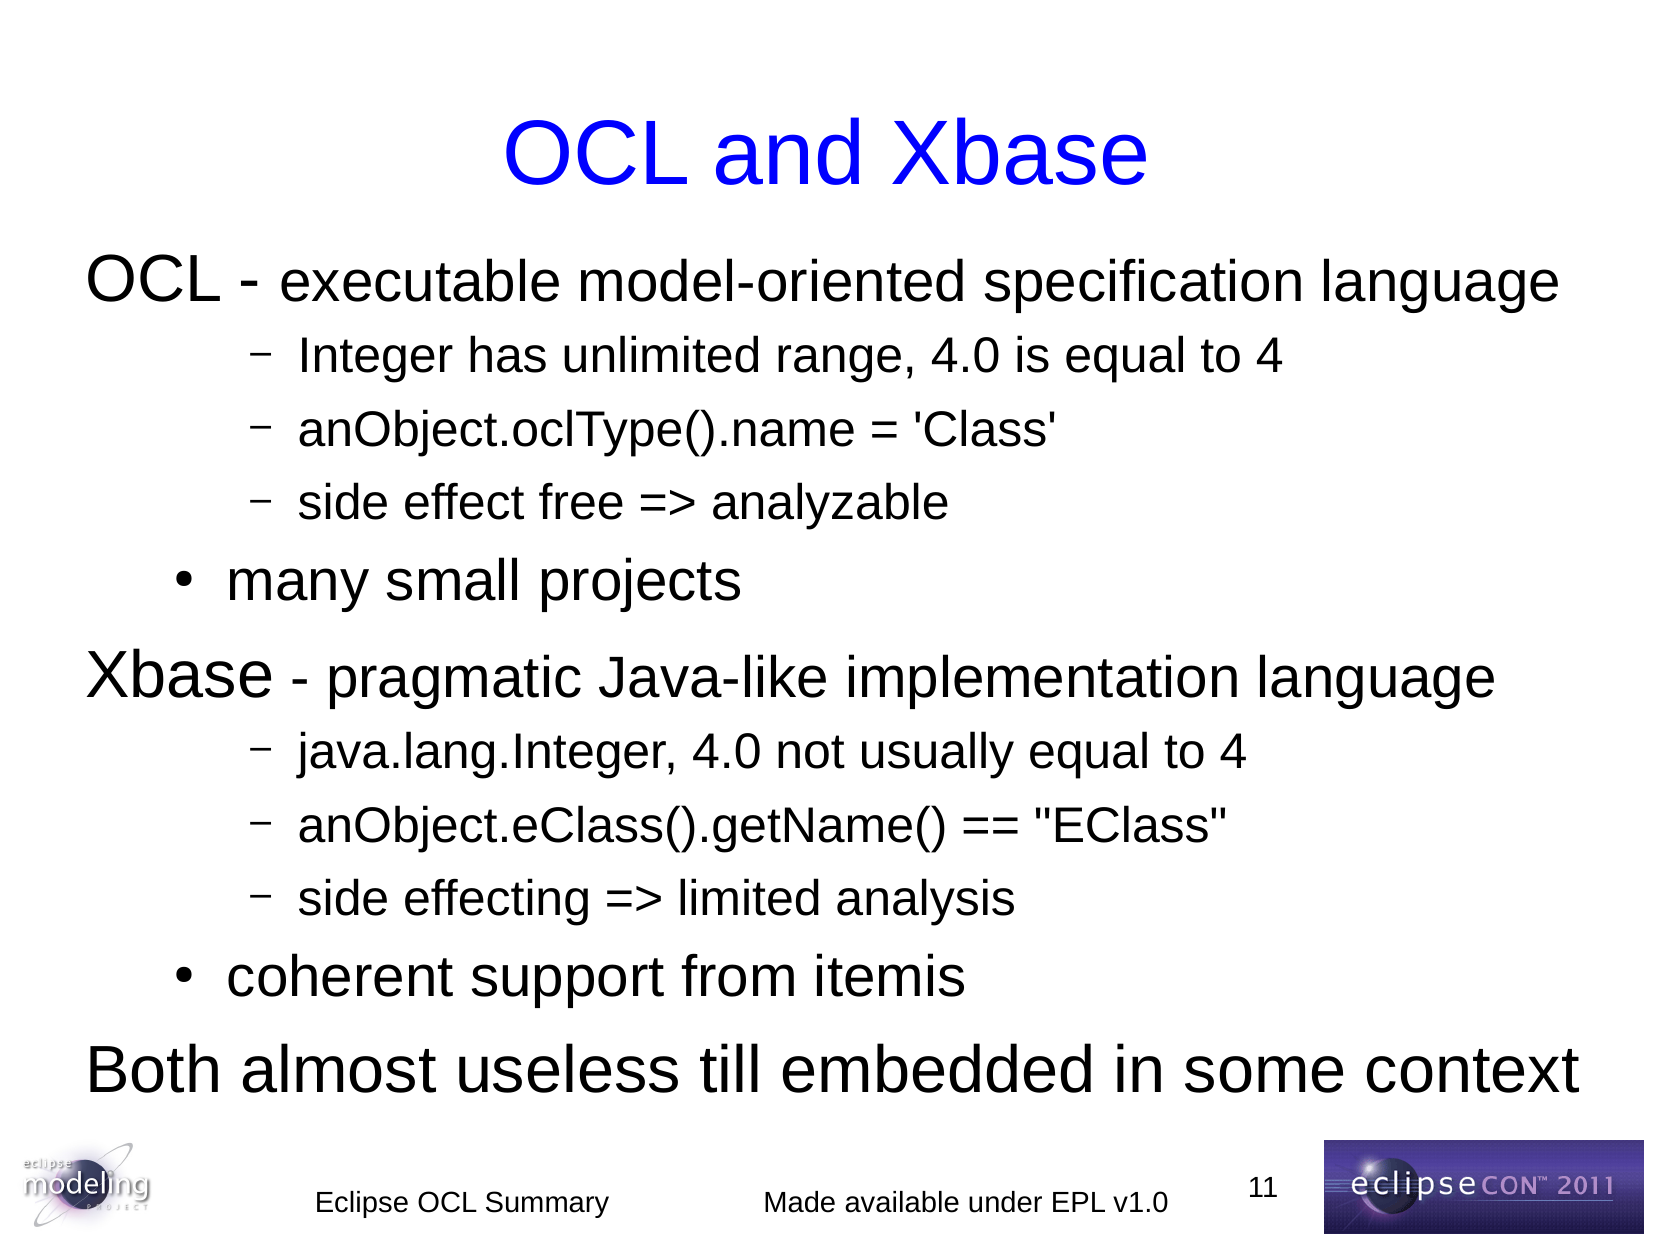

# OCL and Xbase
OCL - executable model-oriented specification language
Integer has unlimited range, 4.0 is equal to 4
anObject.oclType().name = 'Class'
side effect free => analyzable
many small projects
Xbase - pragmatic Java-like implementation language
java.lang.Integer, 4.0 not usually equal to 4
anObject.eClass().getName() == "EClass"
side effecting => limited analysis
coherent support from itemis
Both almost useless till embedded in some context
11
Eclipse OCL Summary